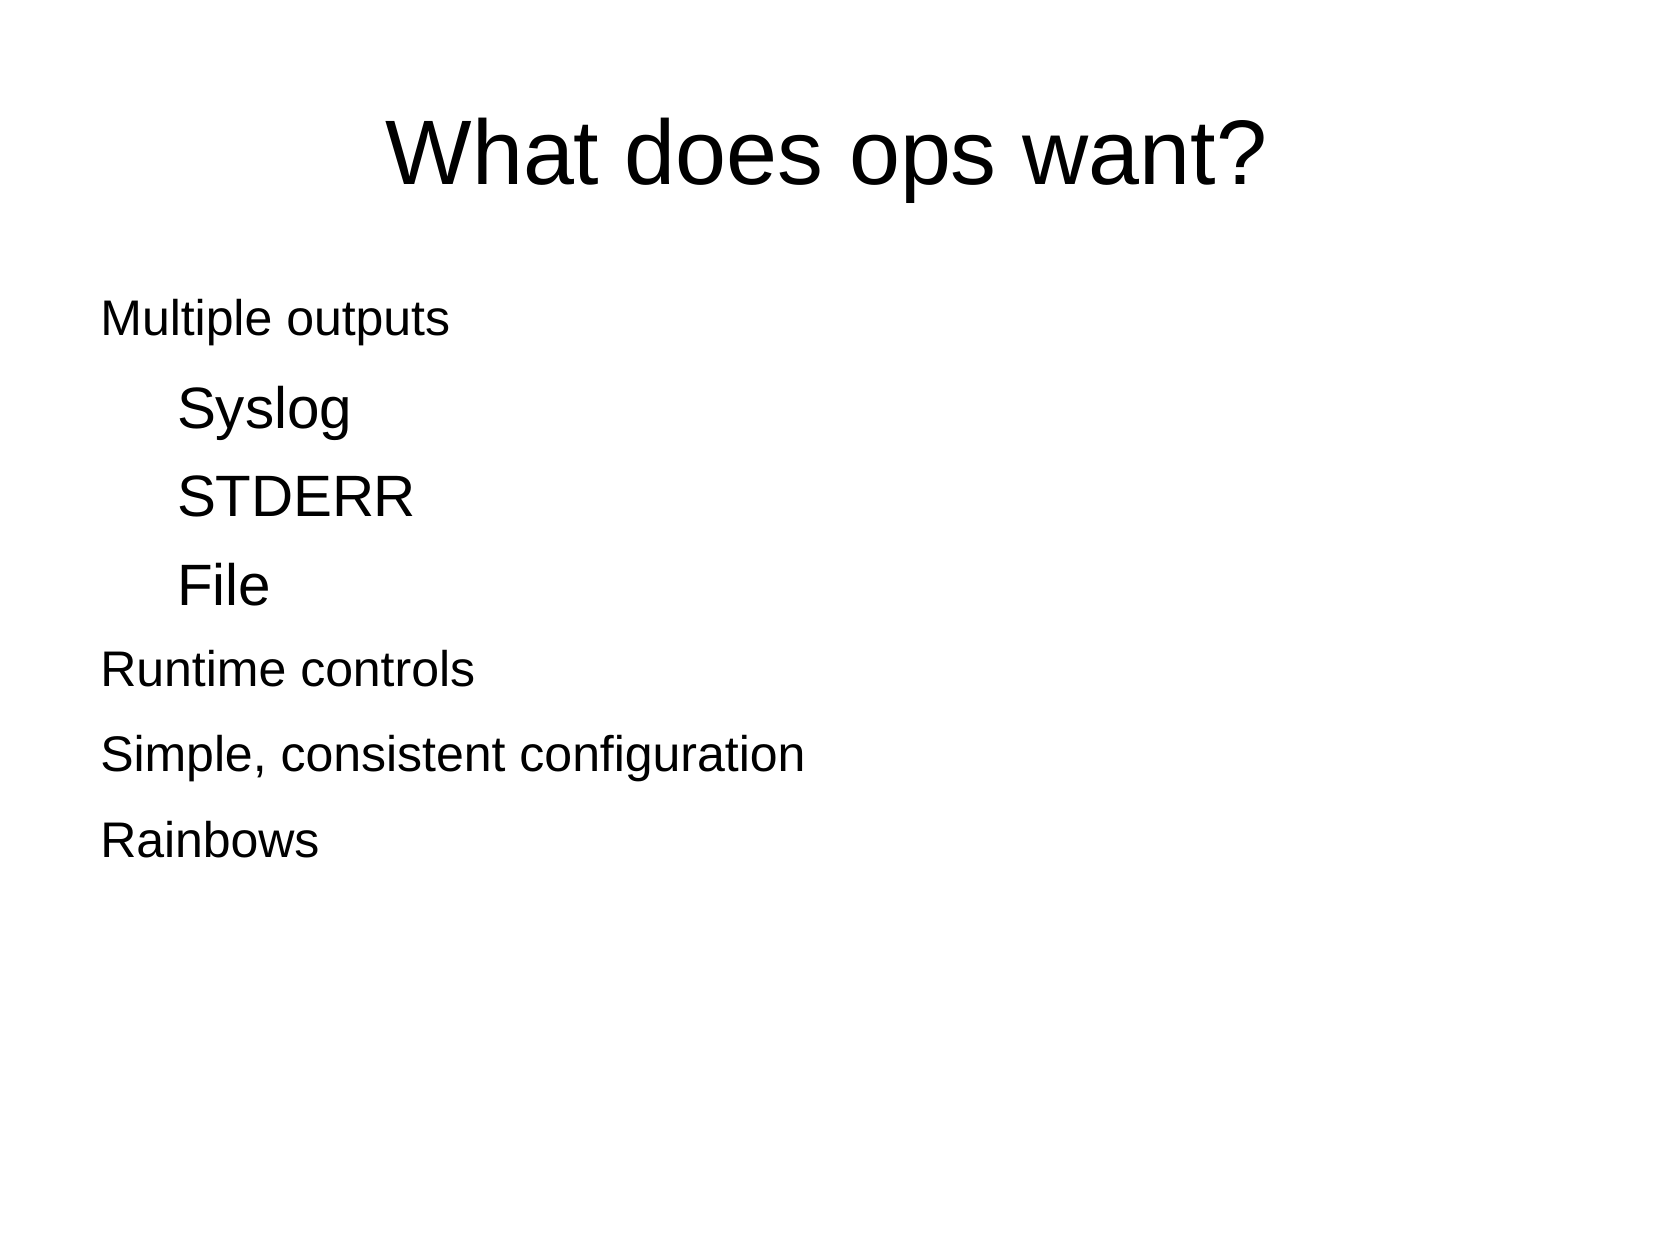

# What does ops want?
Multiple outputs
Syslog
STDERR
File
Runtime controls
Simple, consistent configuration
Rainbows